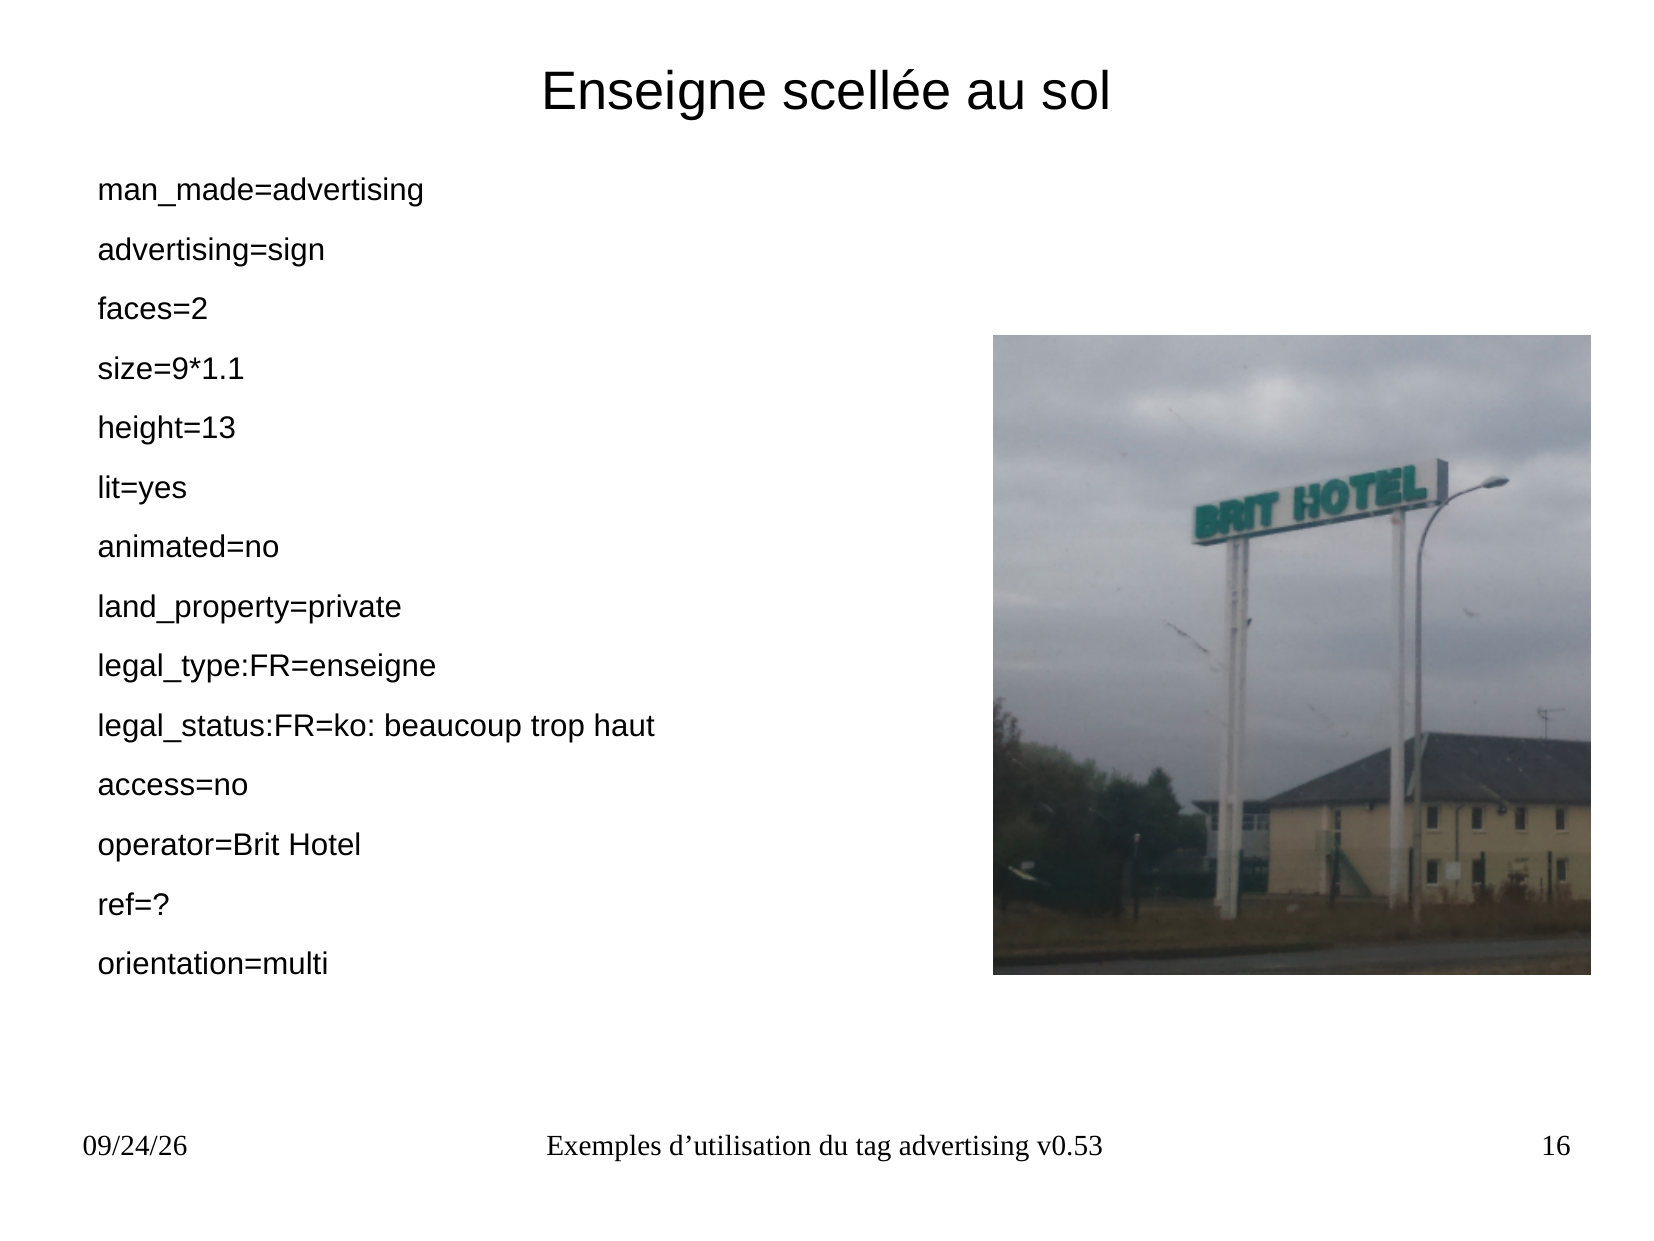

# Enseigne scellée au sol
man_made=advertising
advertising=sign
faces=2
size=9*1.1
height=13
lit=yes
animated=no
land_property=private
legal_type:FR=enseigne
legal_status:FR=ko: beaucoup trop haut
access=no
operator=Brit Hotel
ref=?
orientation=multi
16